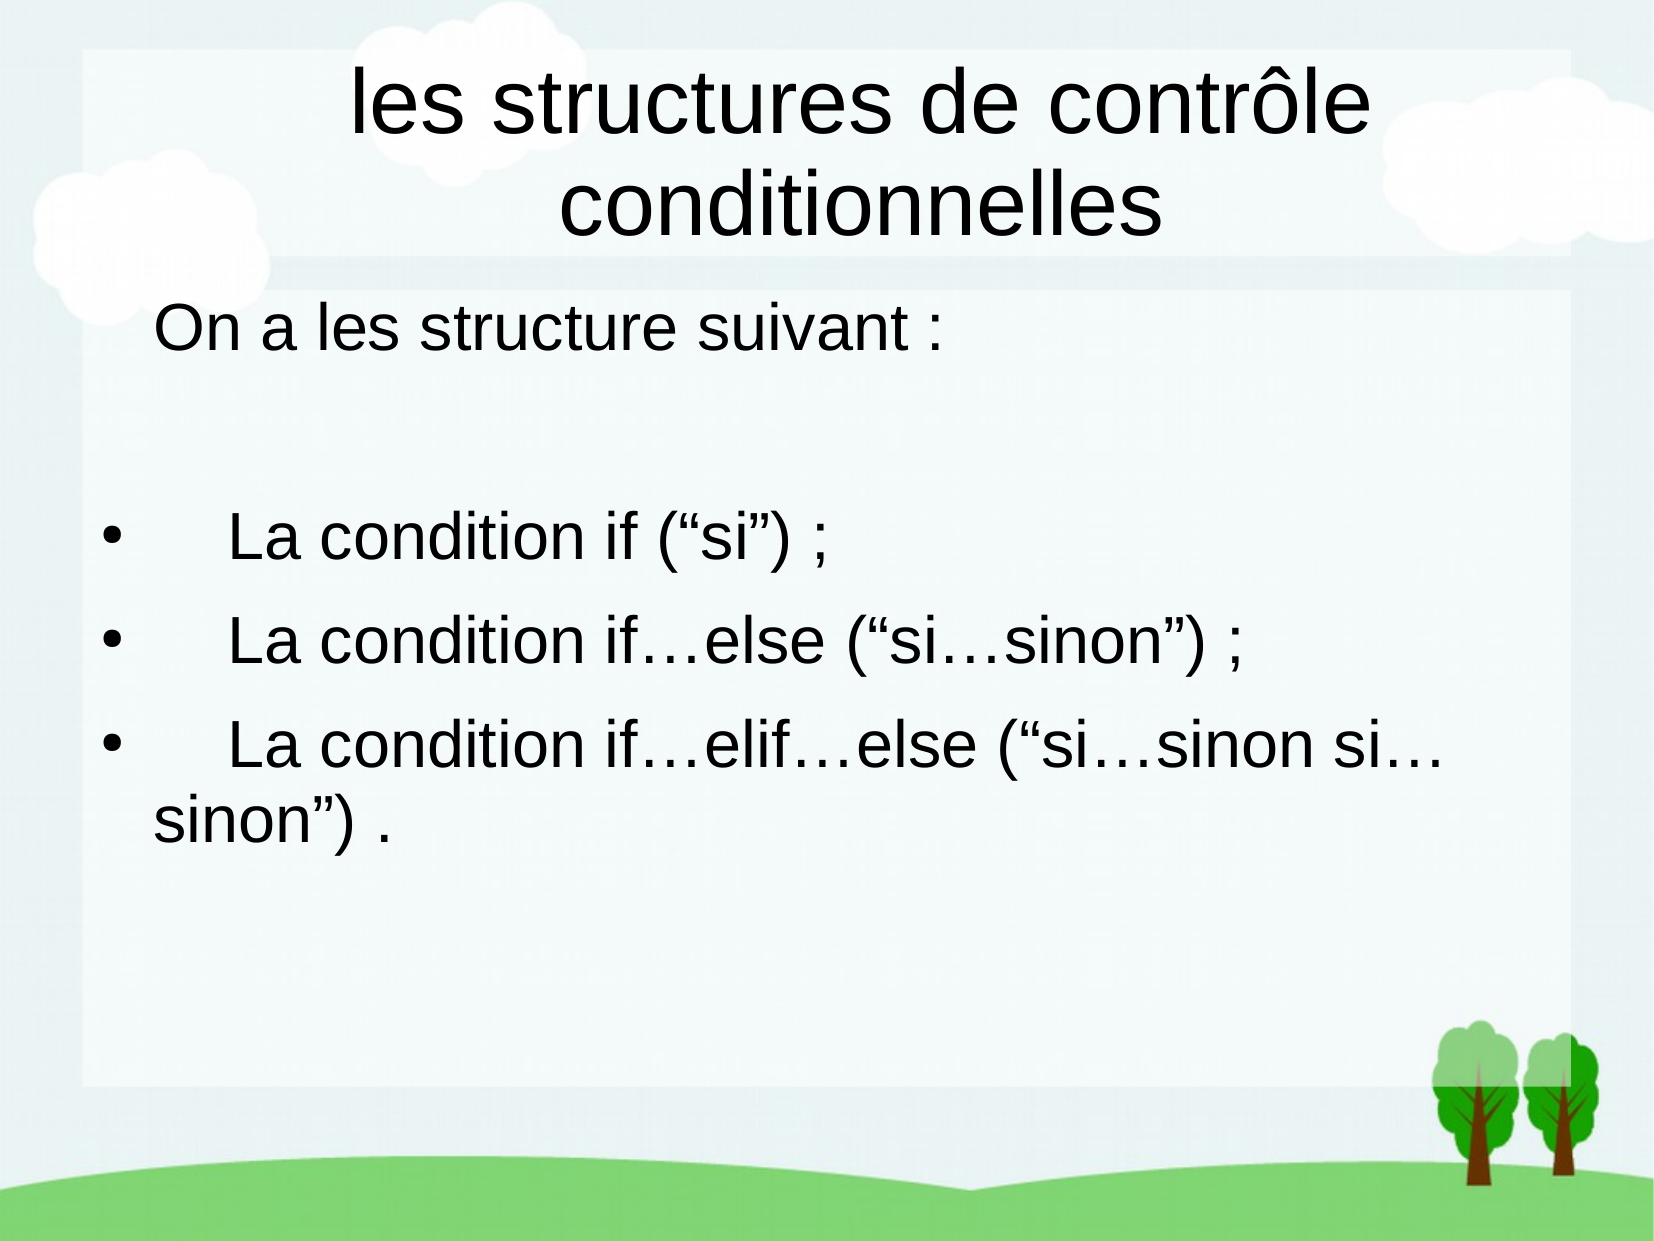

# les structures de contrôle conditionnelles
On a les structure suivant :
 La condition if (“si”) ;
 La condition if…else (“si…sinon”) ;
 La condition if…elif…else (“si…sinon si… sinon”) .